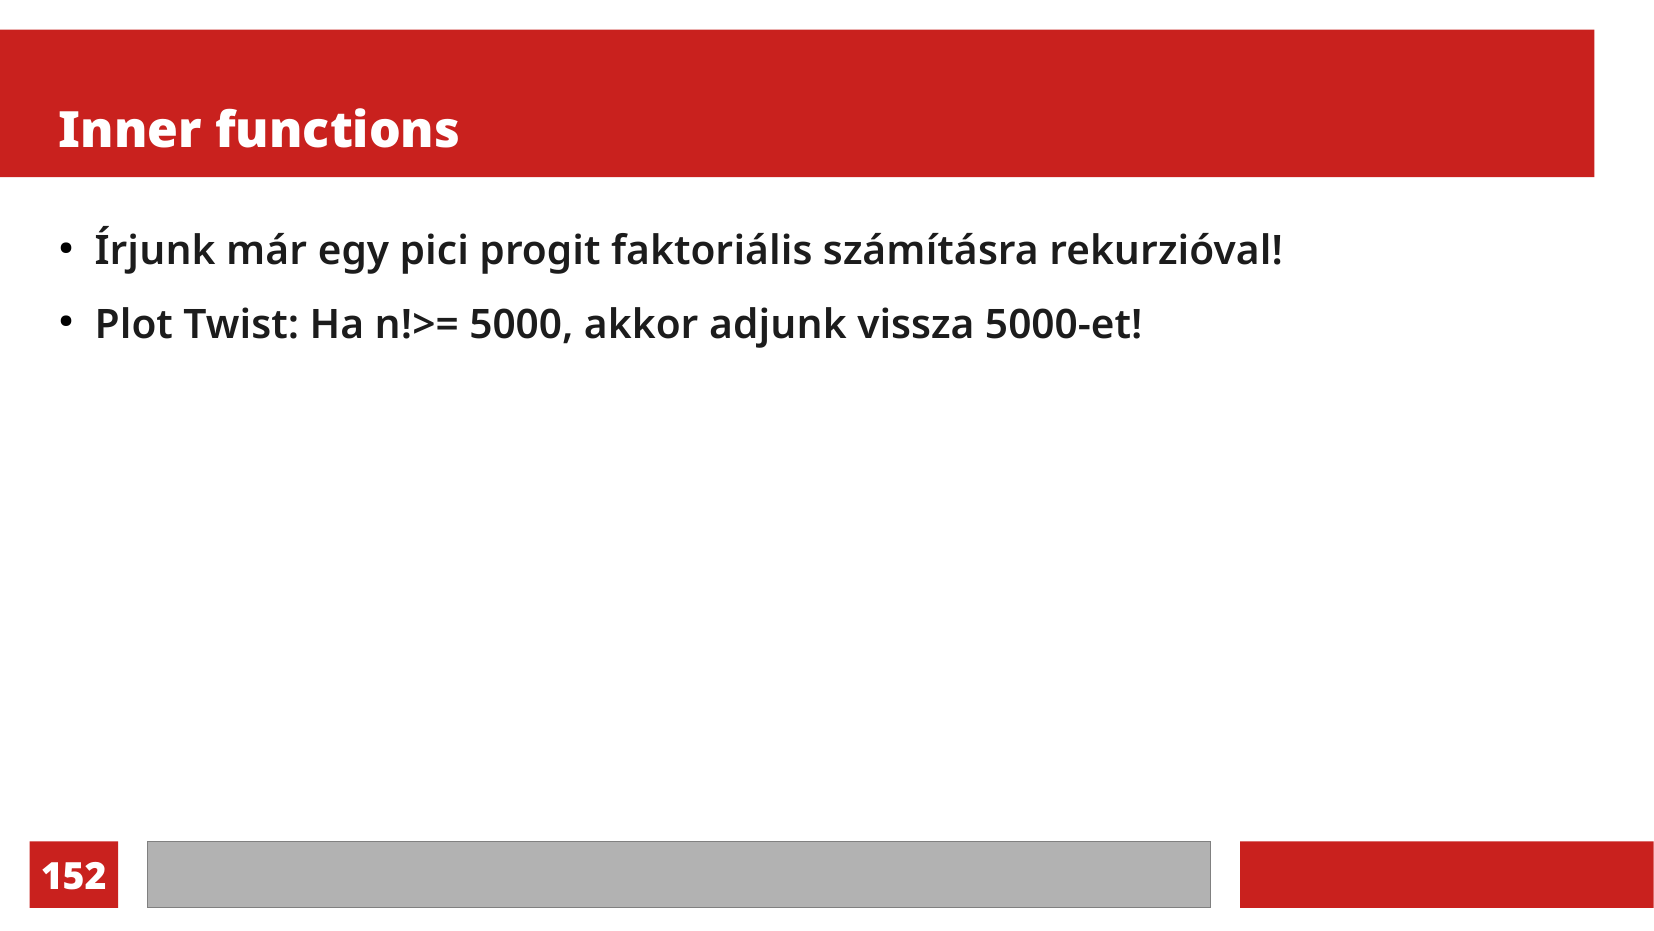

# Inner functions
Írjunk már egy pici progit faktoriális számításra rekurzióval!
Plot Twist: Ha n!>= 5000, akkor adjunk vissza 5000-et!
152